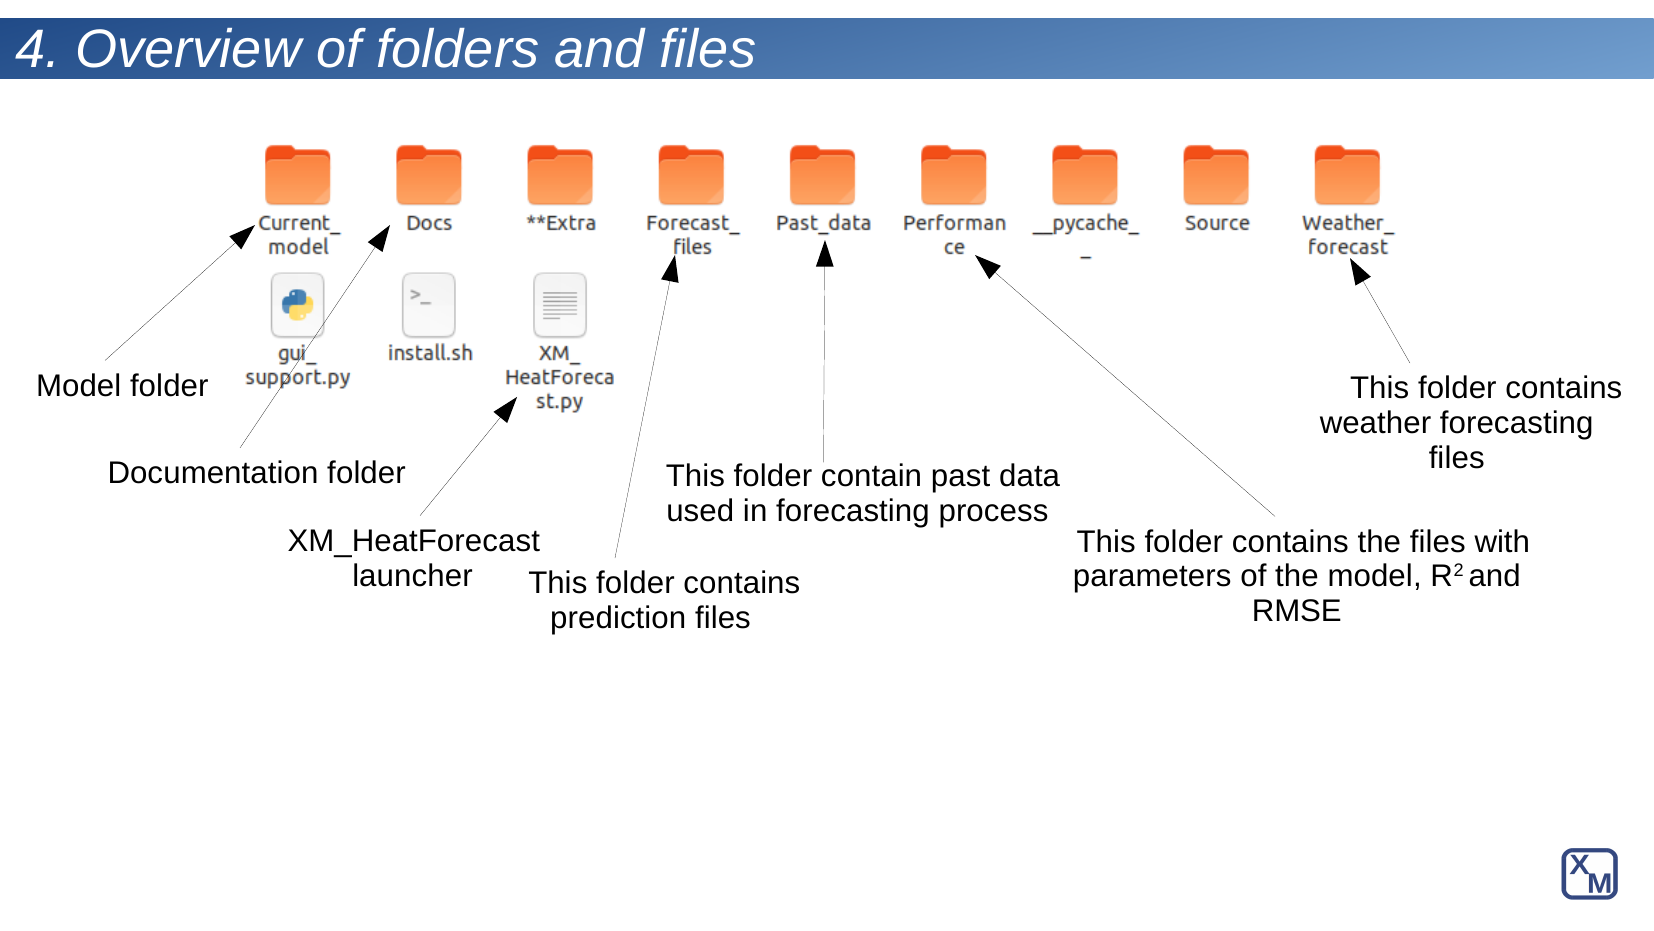

# 4. Overview of folders and files
Model folder
This folder contains weather forecasting files
Documentation folder
This folder contain past data
used in forecasting process
XM_HeatForecast
launcher
This folder contains the files with parameters of the model, R2 and RMSE
This folder contains
prediction files